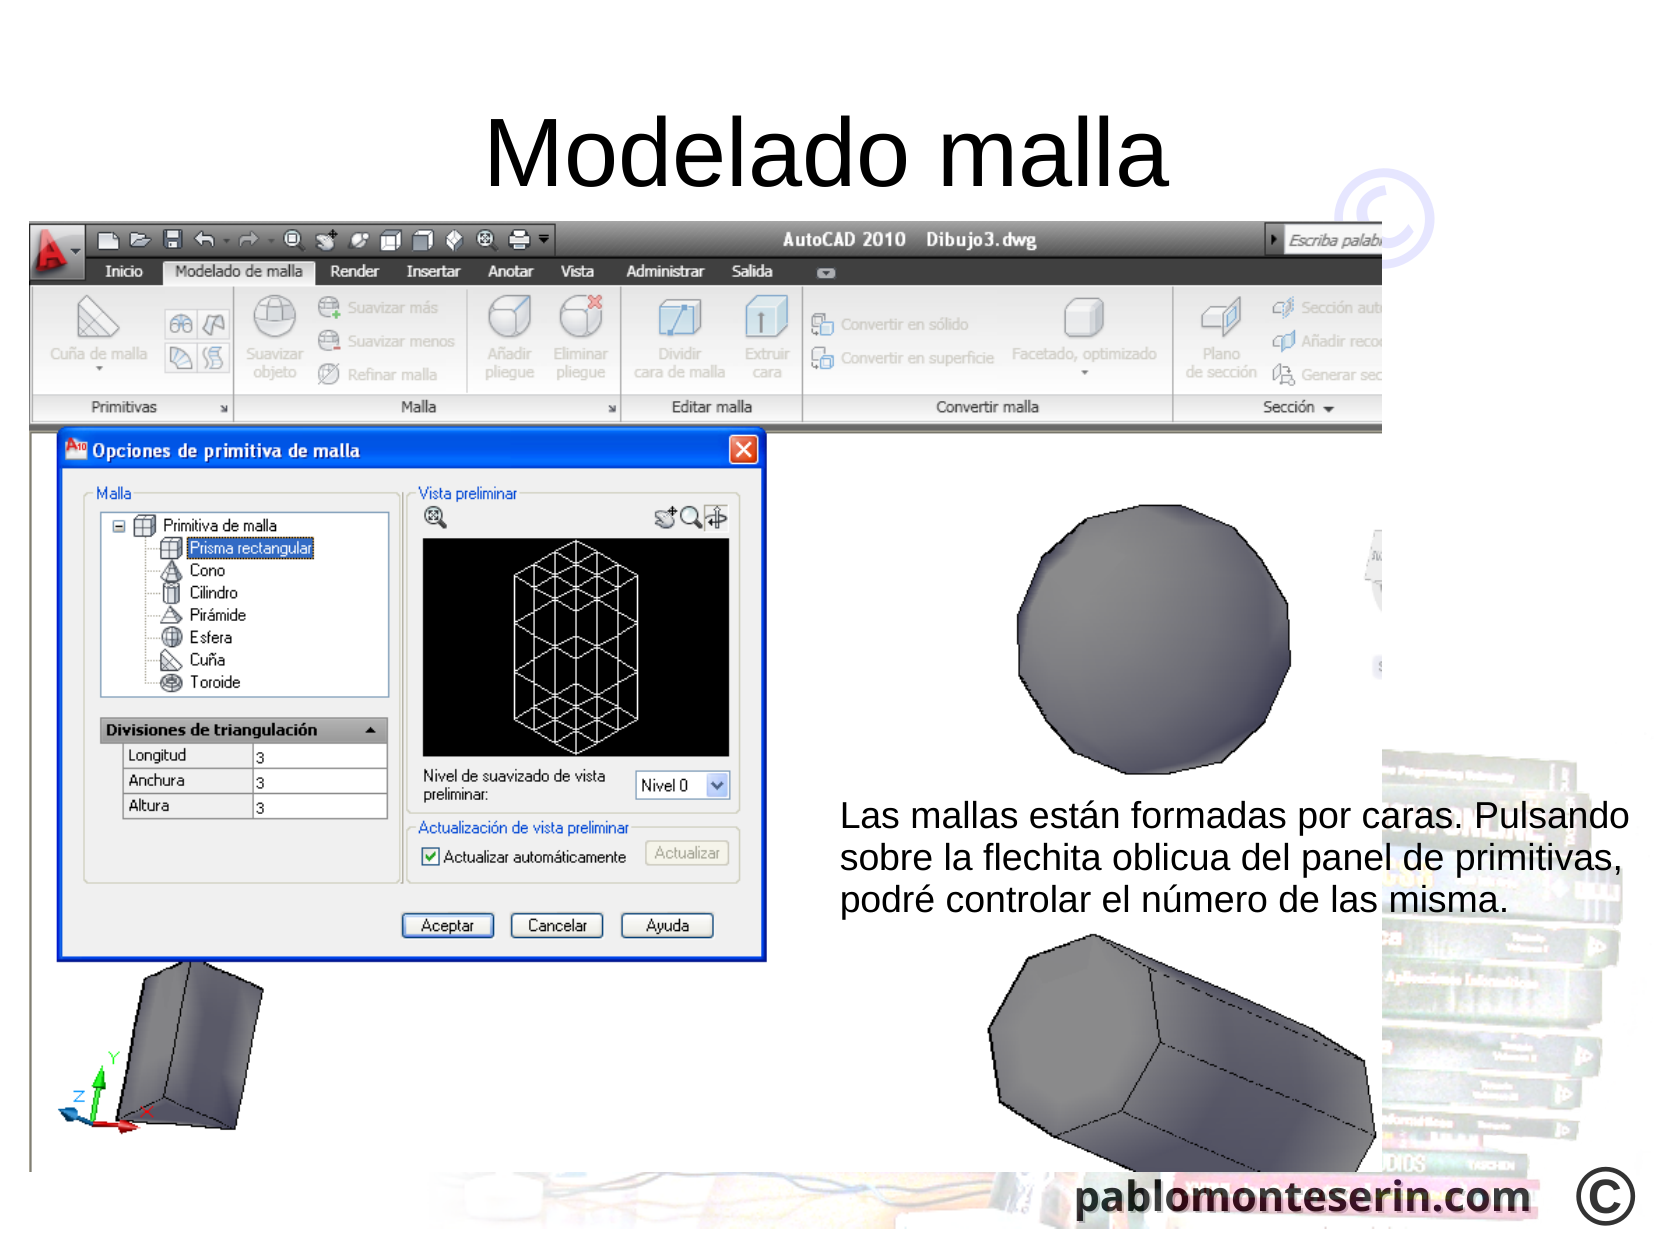

# Modelado malla
Las mallas están formadas por caras. Pulsando sobre la flechita oblicua del panel de primitivas, podré controlar el número de las misma.